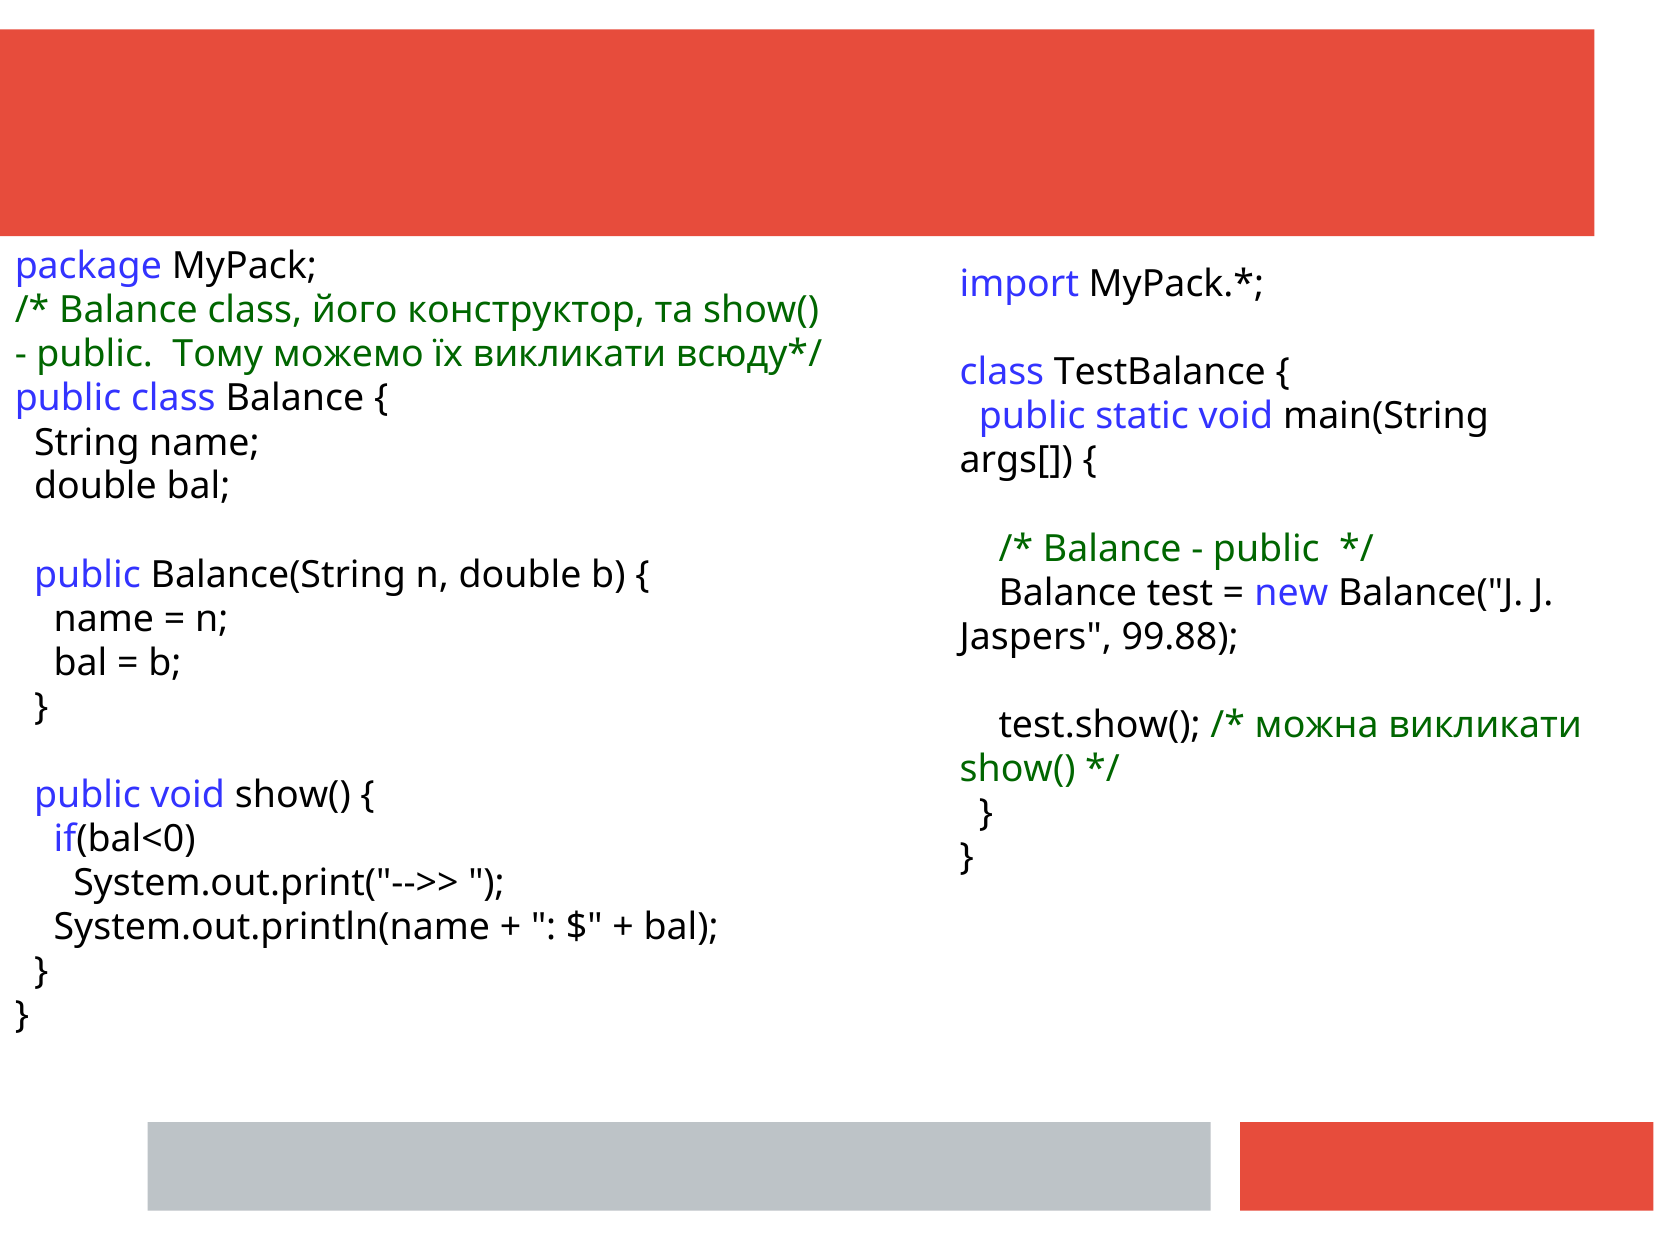

package MyPack;
/* Balance class, його конструктор, та show() - public. Тому можемо їх викликати всюду*/
public class Balance {
 String name;
 double bal;
 public Balance(String n, double b) {
 name = n;
 bal = b;
 }
 public void show() {
 if(bal<0)
 System.out.print("-->> ");
 System.out.println(name + ": $" + bal);
 }
}
import MyPack.*;
class TestBalance {
 public static void main(String args[]) {
 /* Balance - public */
 Balance test = new Balance("J. J. Jaspers", 99.88);
 test.show(); /* можна викликати show() */
 }
}